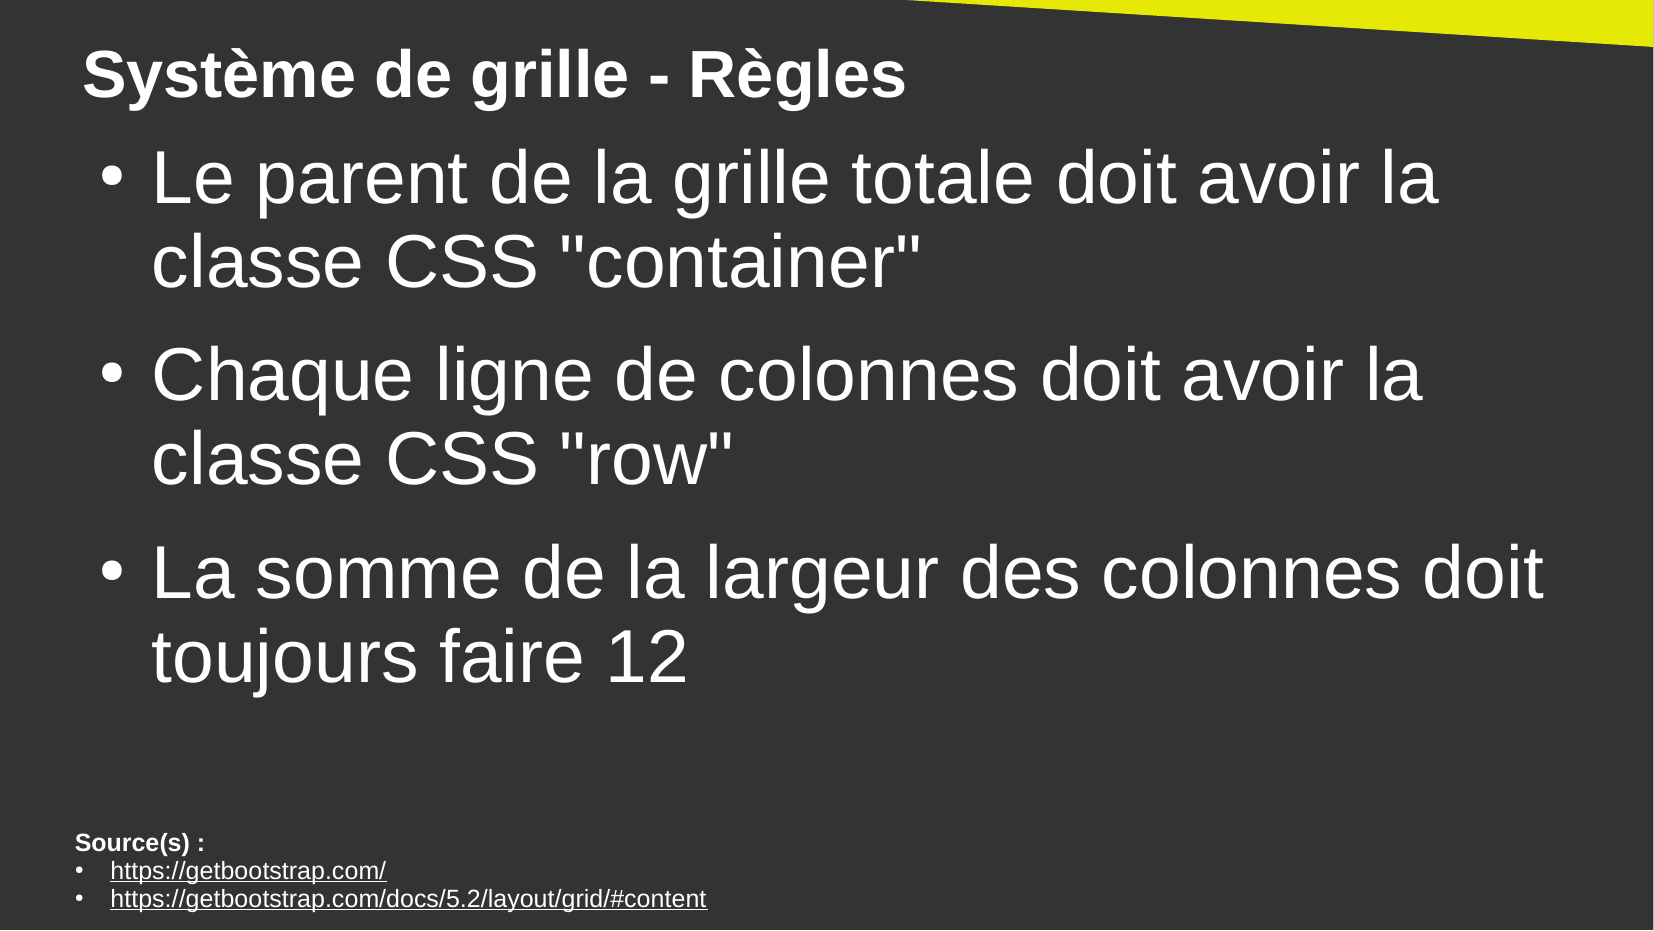

# Système de grille - Règles
Le parent de la grille totale doit avoir la classe CSS "container"
Chaque ligne de colonnes doit avoir la classe CSS "row"
La somme de la largeur des colonnes doit toujours faire 12
Source(s) :
https://getbootstrap.com/
https://getbootstrap.com/docs/5.2/layout/grid/#content